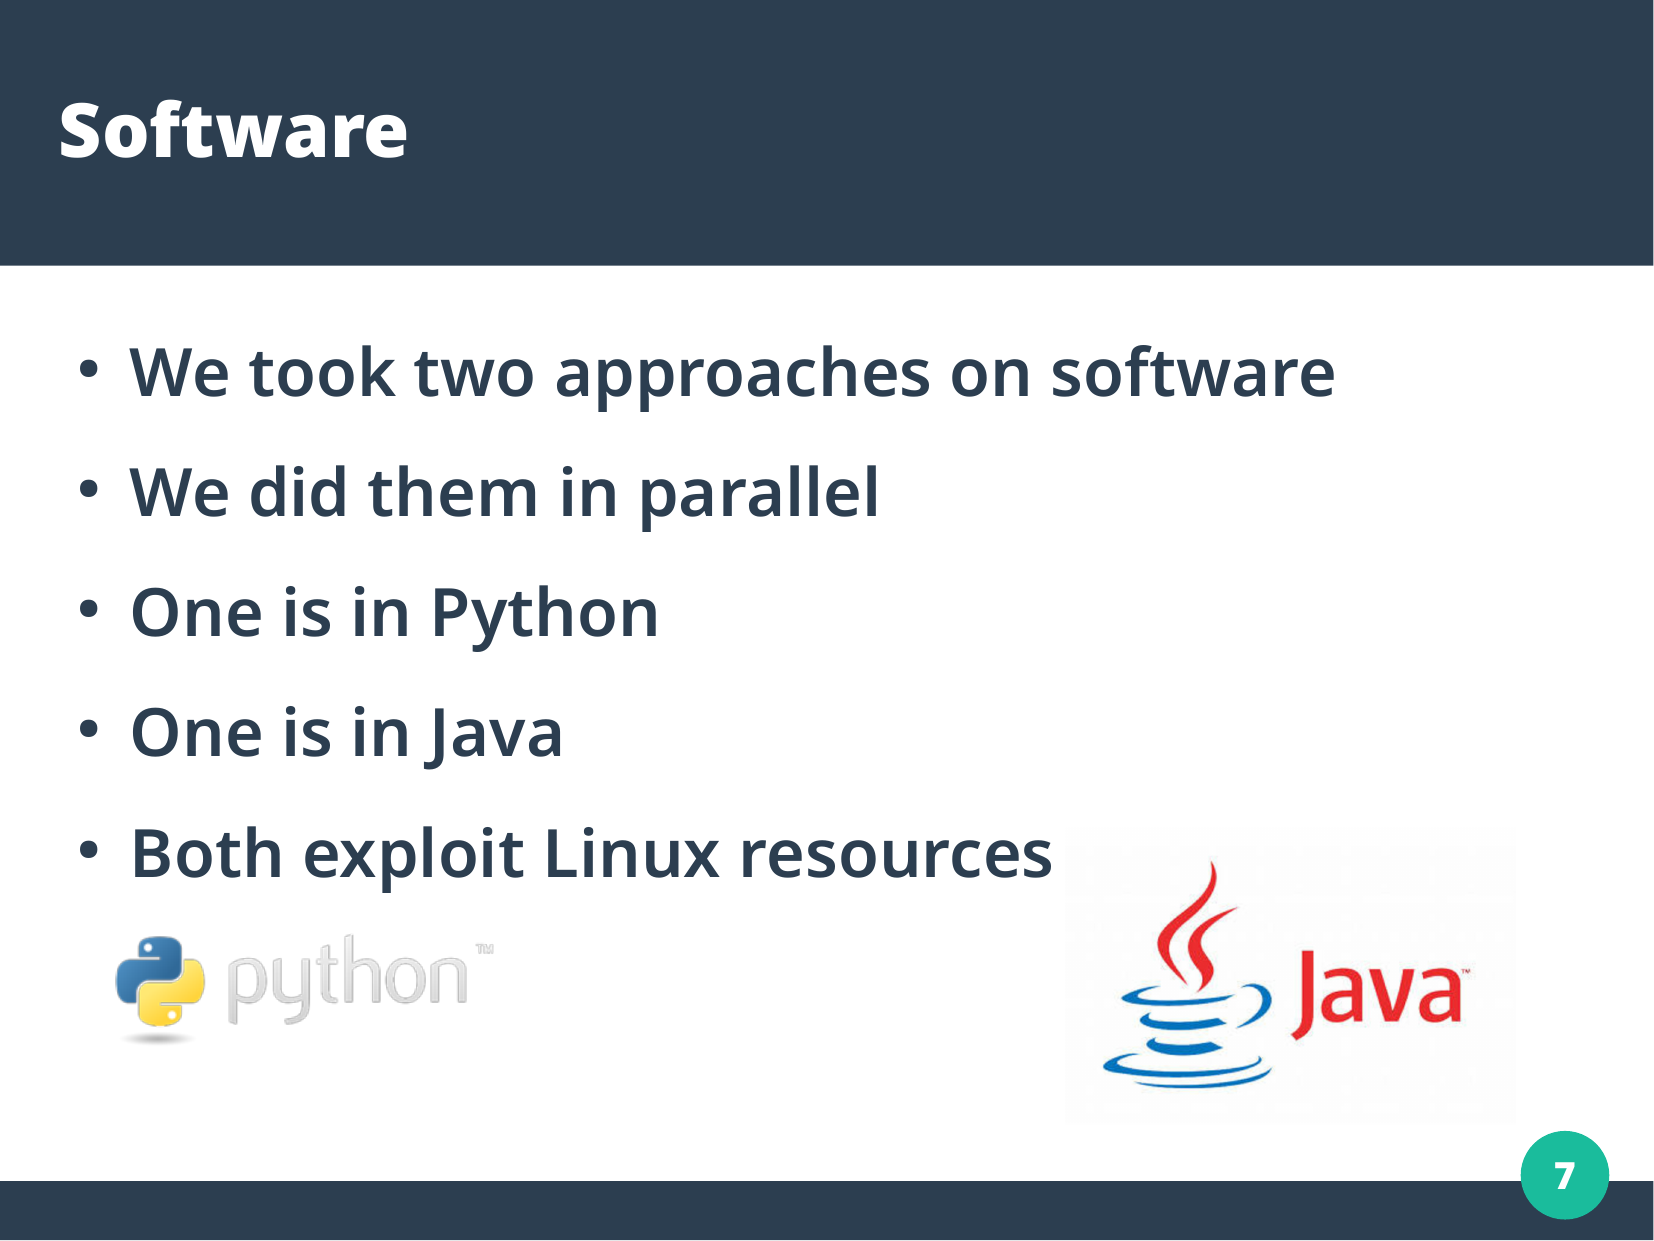

# Software
We took two approaches on software
We did them in parallel
One is in Python
One is in Java
Both exploit Linux resources
7